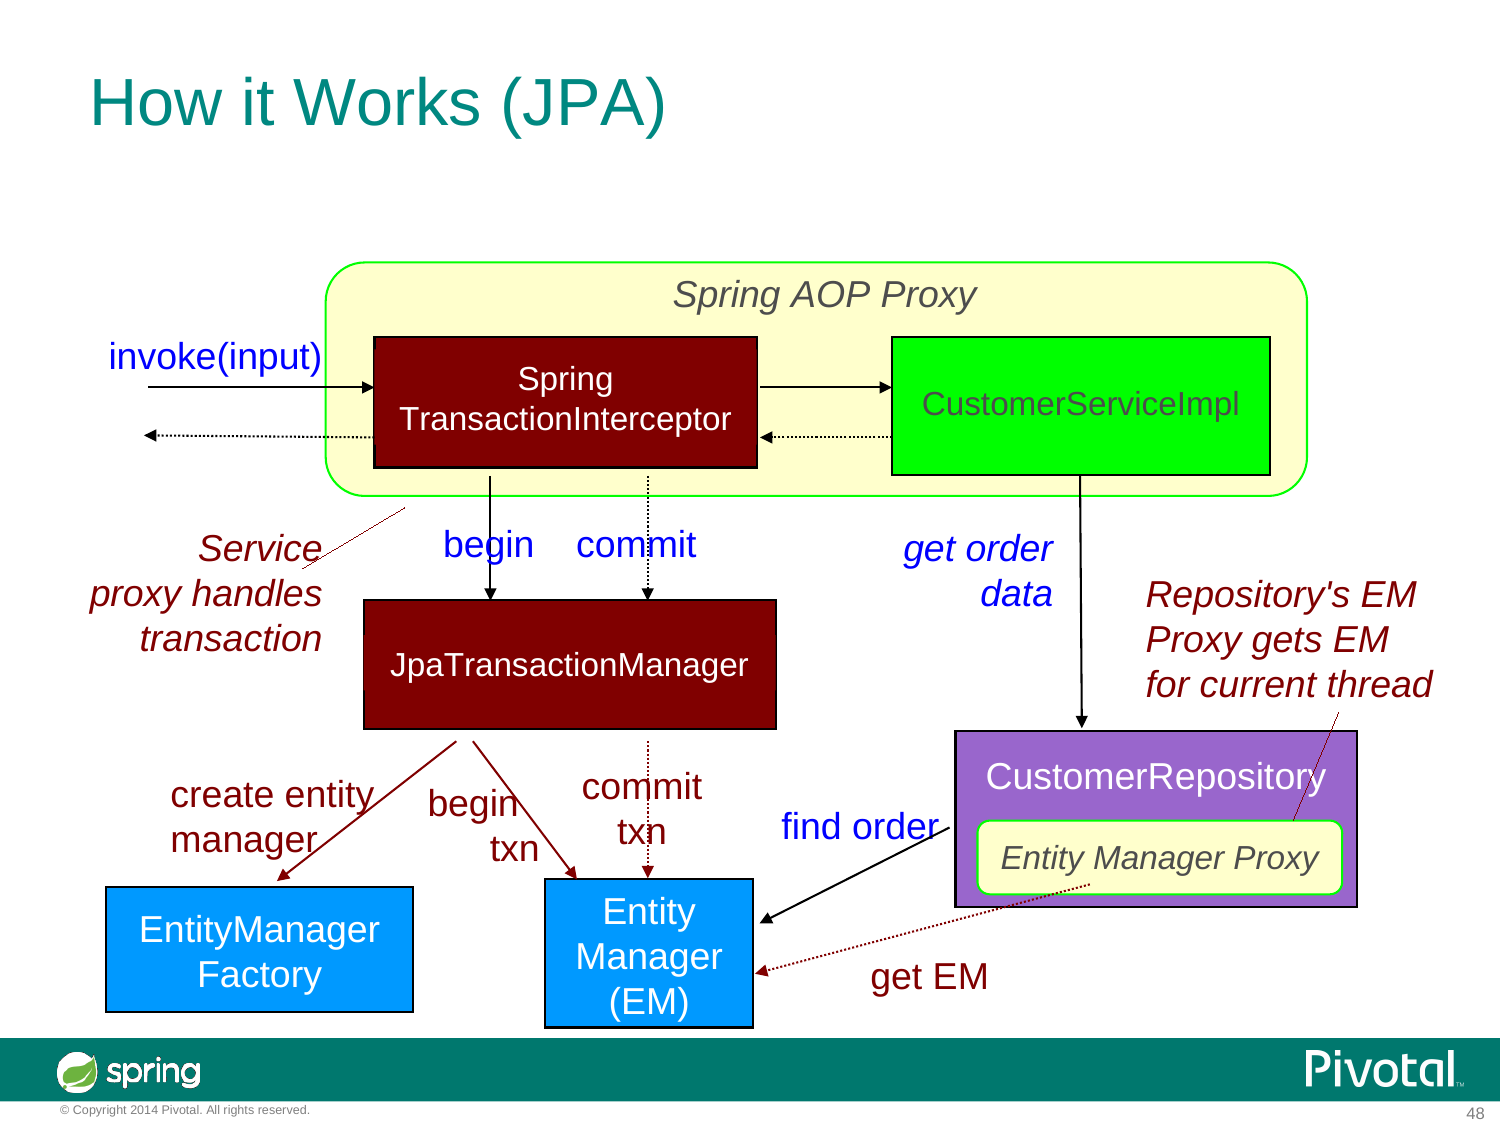

# How it Works (JPA)
Spring AOP Proxy
invoke(input)
Spring
TransactionInterceptor
CustomerServiceImpl
begin
commit
Service
proxy handles
transaction
get order
data
Repository's EM
Proxy gets EM
for current thread
JpaTransactionManager
CustomerRepository
commit
txn
create entity
manager
begin
txn
find order
Entity Manager Proxy
Entity
Manager (EM)
EntityManager
Factory
get EM